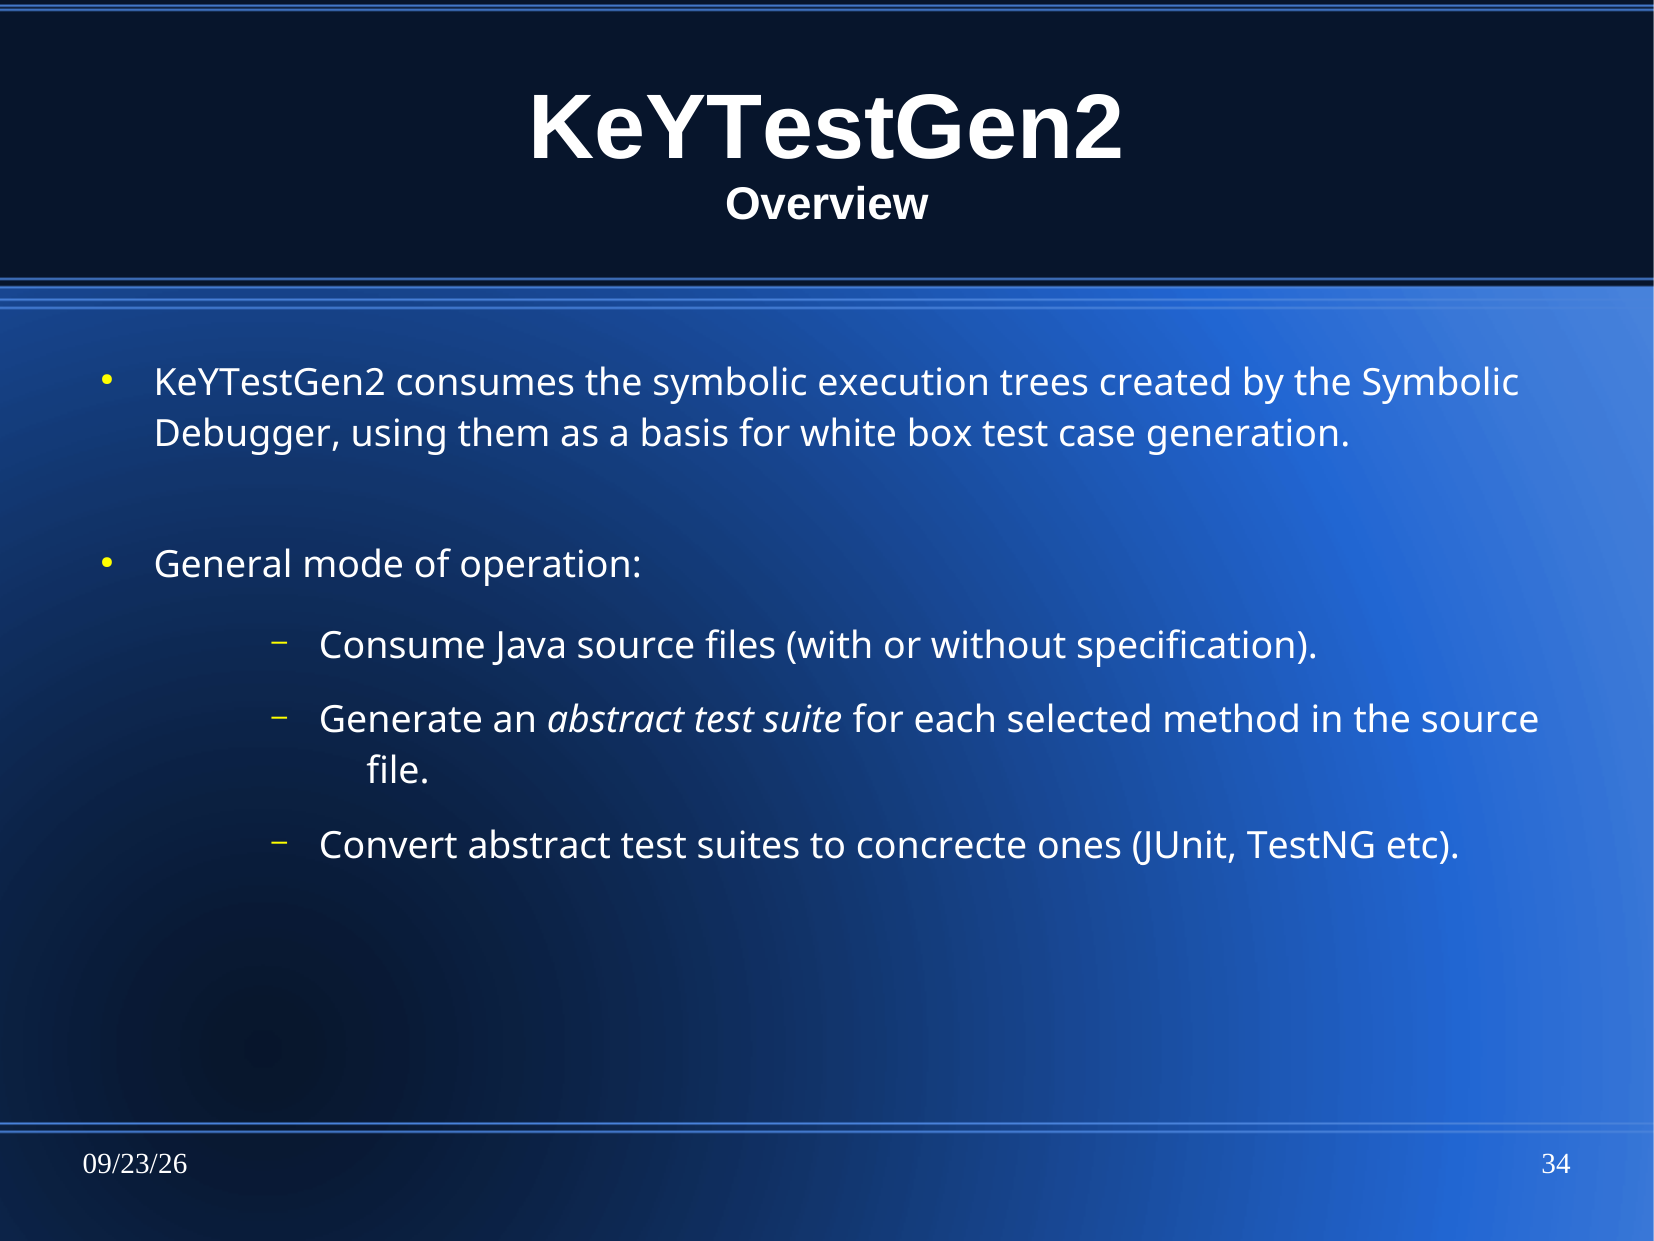

# KeYTestGen2 Overview
KeYTestGen2 consumes the symbolic execution trees created by the Symbolic Debugger, using them as a basis for white box test case generation.
General mode of operation:
Consume Java source files (with or without specification).
Generate an abstract test suite for each selected method in the source file.
Convert abstract test suites to concrecte ones (JUnit, TestNG etc).
34